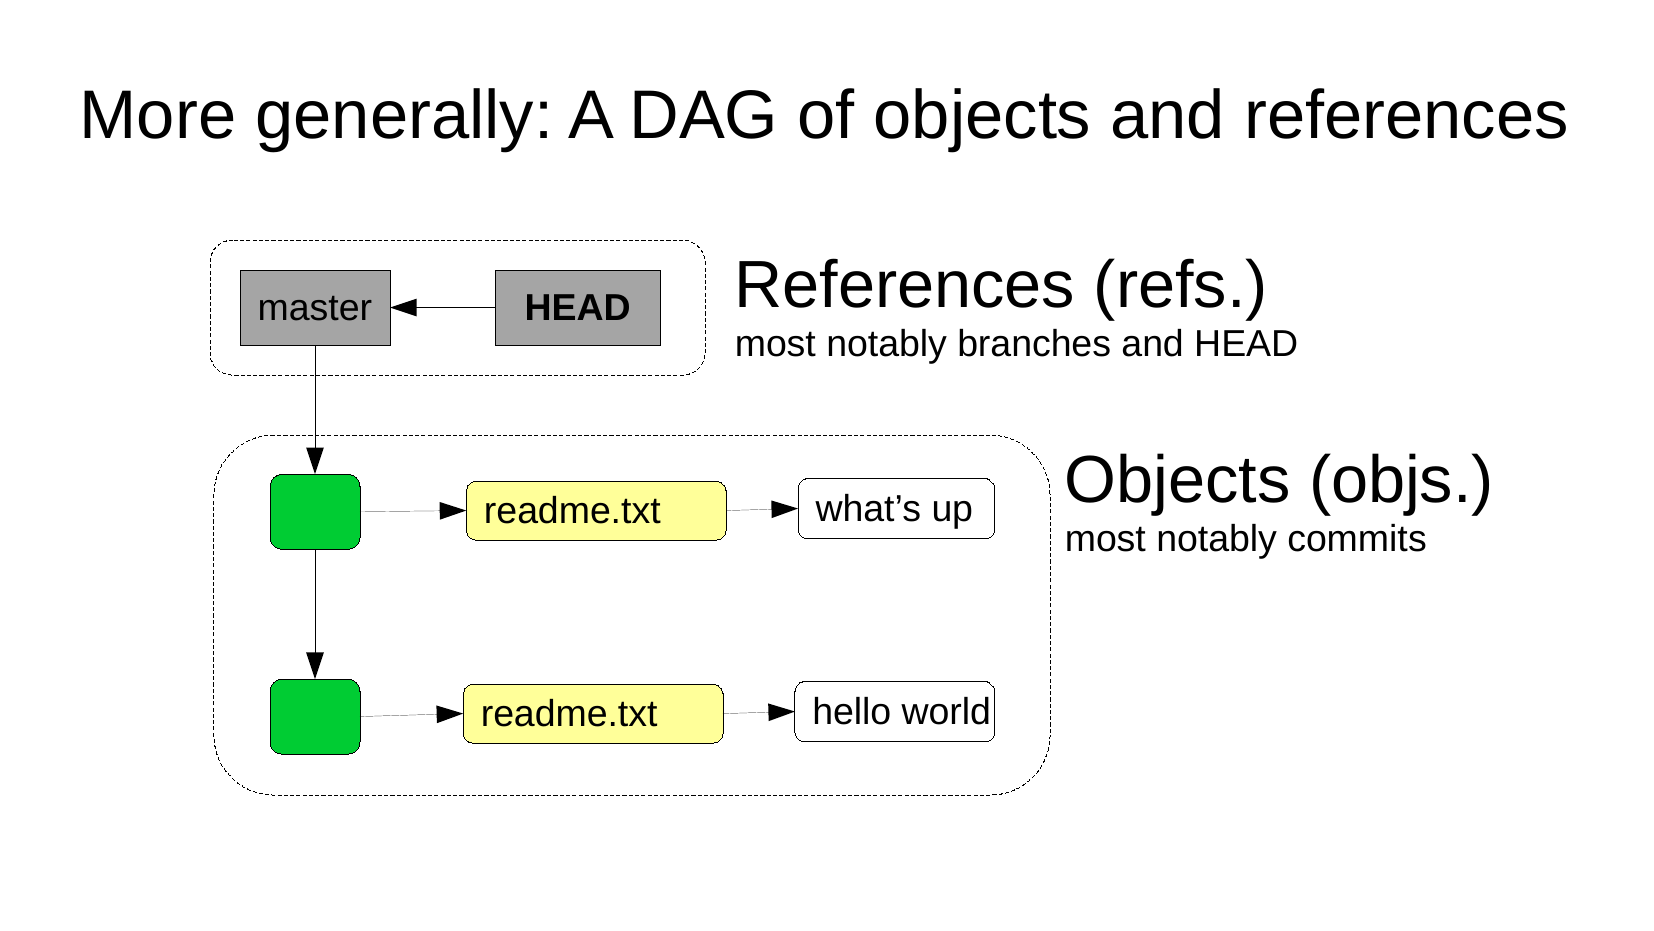

# More generally: A DAG of objects and references
References (refs.)
most notably branches and HEAD
master
HEAD
Objects (objs.)
most notably commits
what’s up
readme.txt
hello world
readme.txt